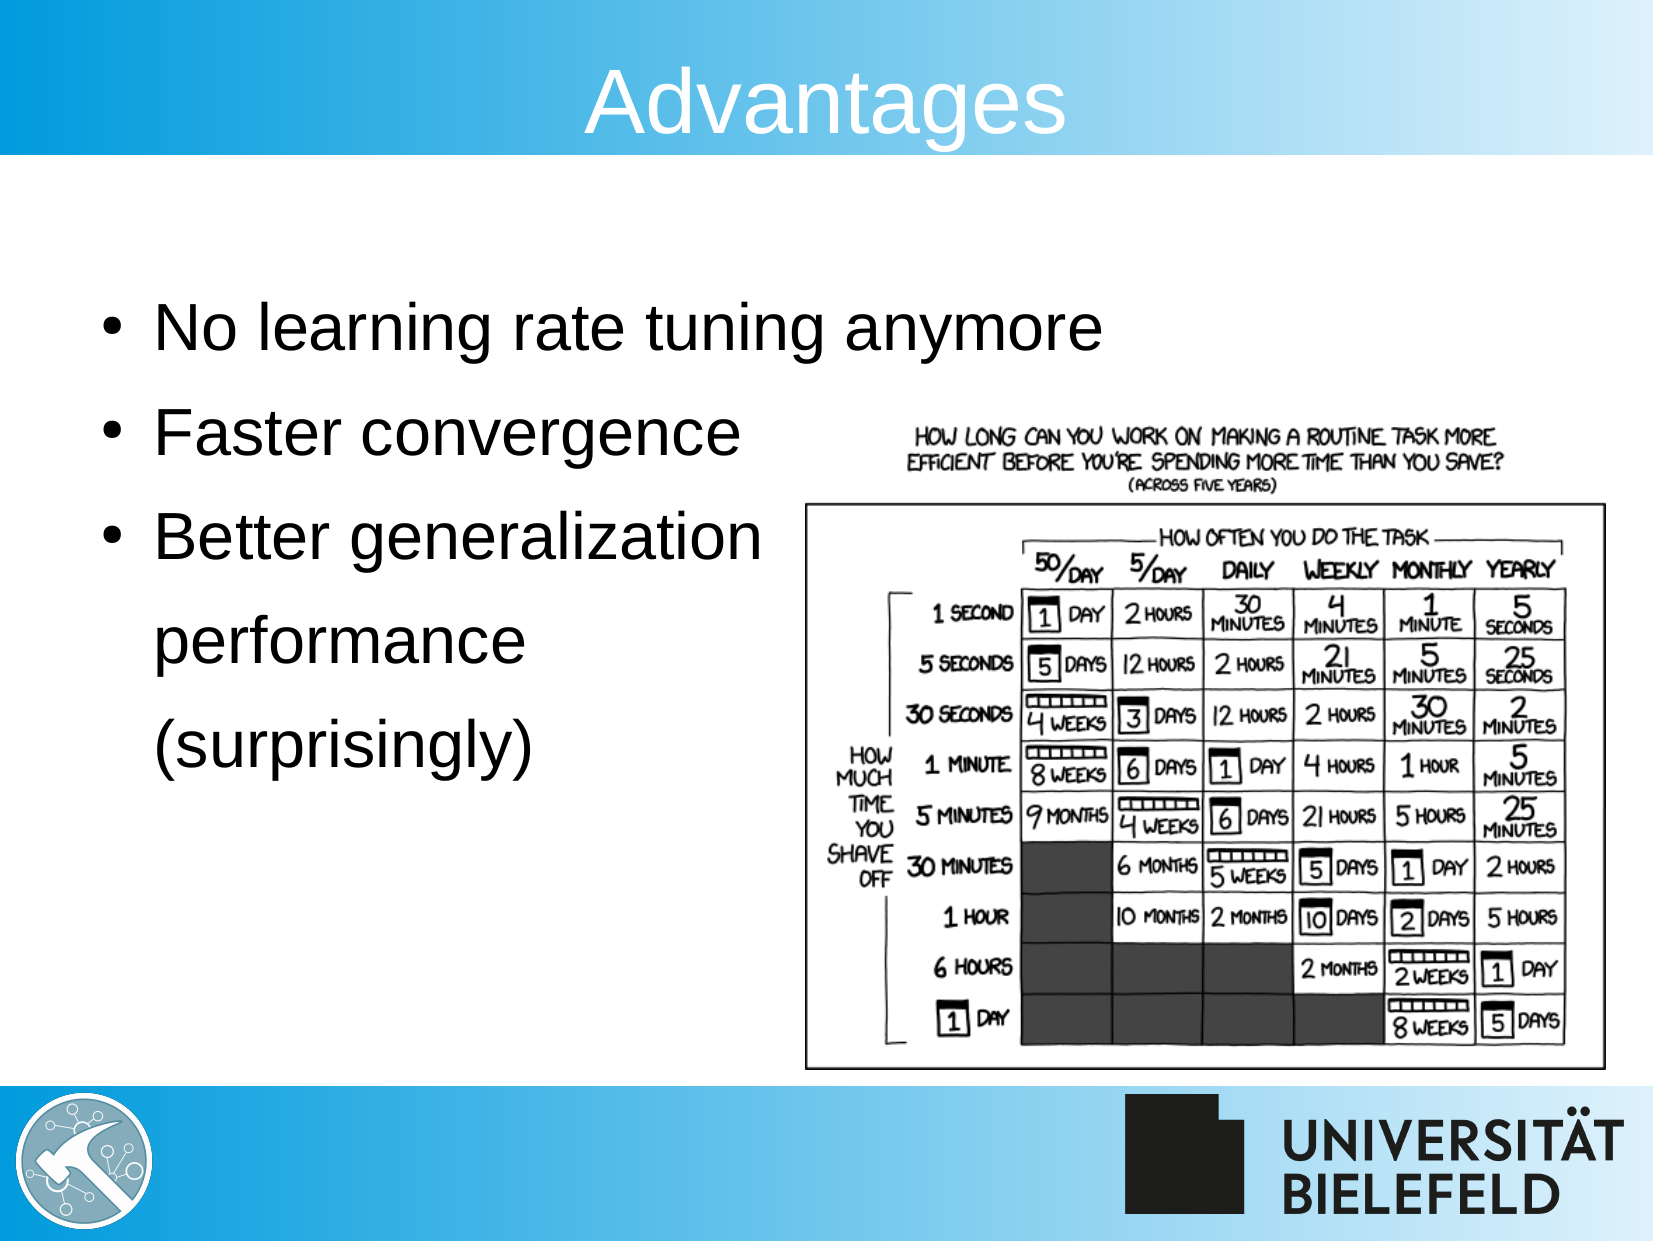

# Advantages
No learning rate tuning anymore
Faster convergence
Better generalization
performance
(surprisingly)